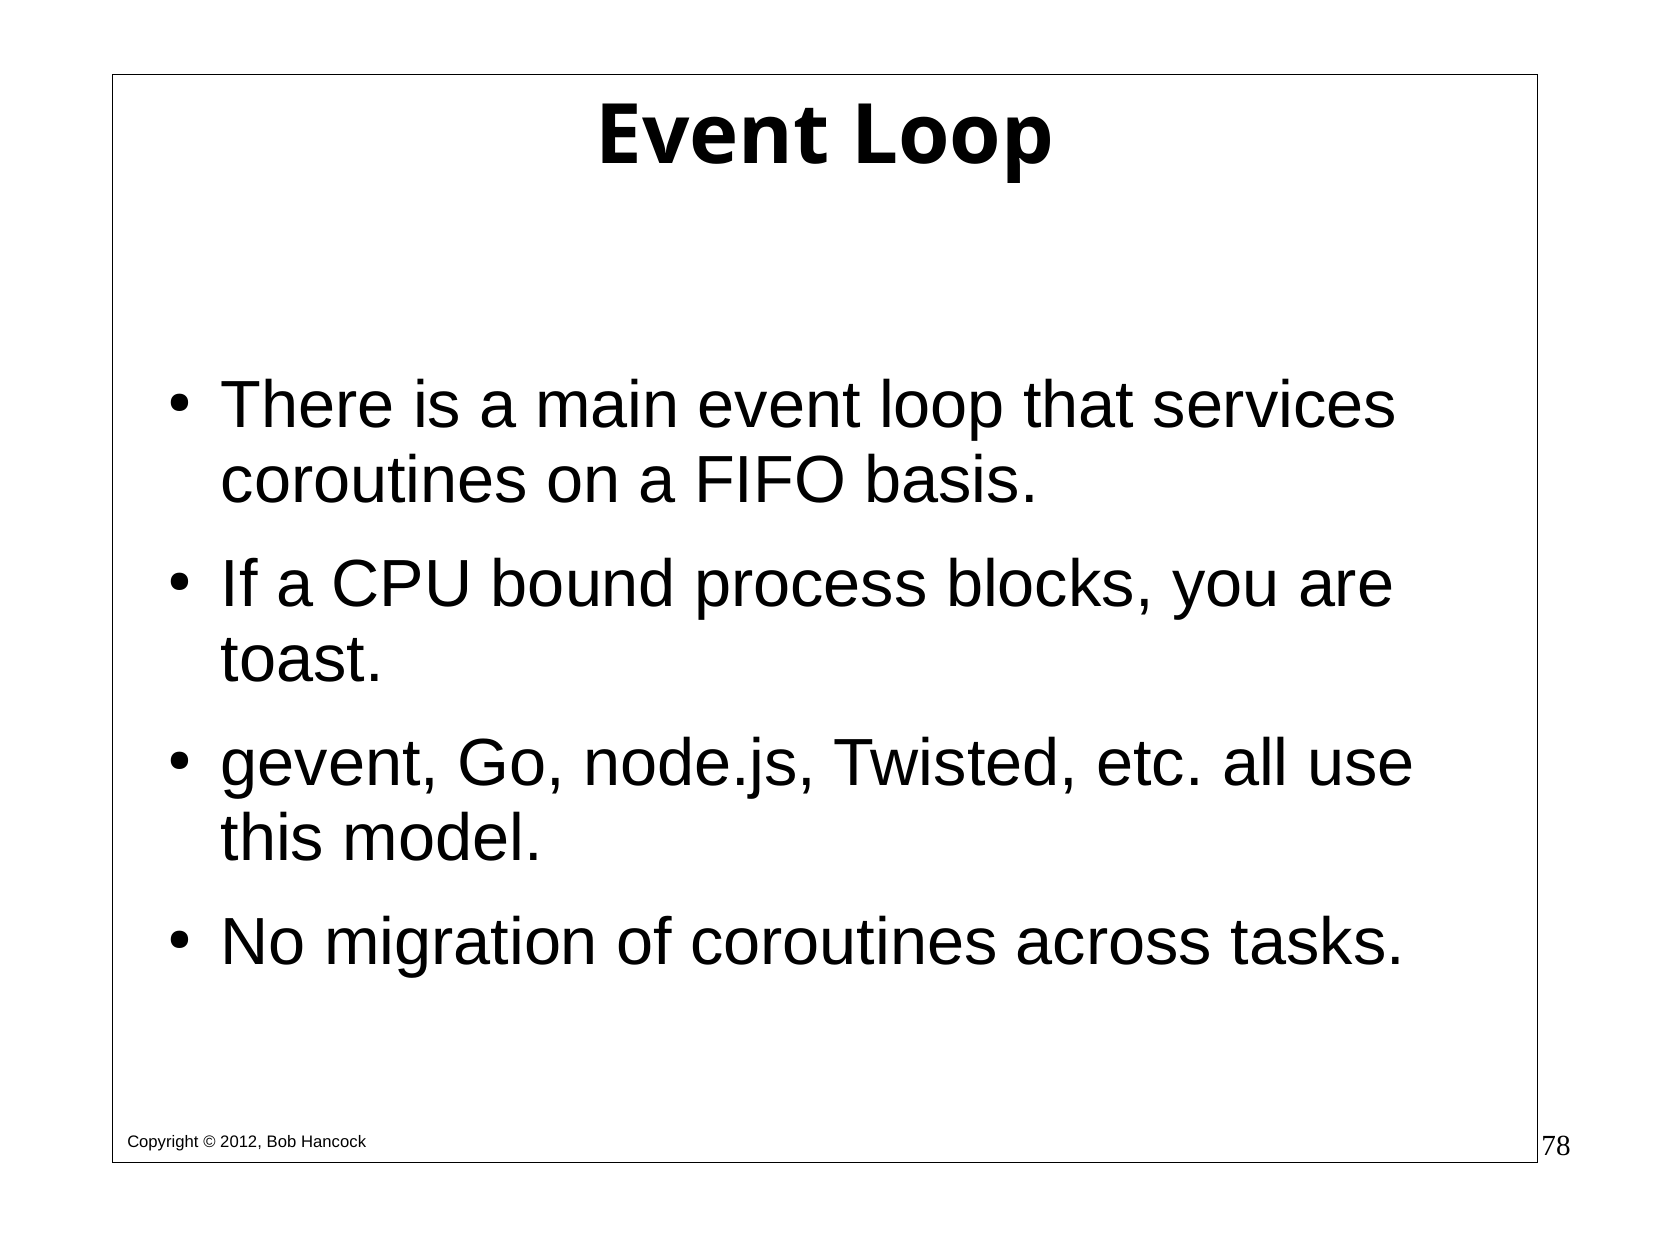

# Event Loop
There is a main event loop that services coroutines on a FIFO basis.
If a CPU bound process blocks, you are toast.
gevent, Go, node.js, Twisted, etc. all use this model.
No migration of coroutines across tasks.
Copyright © 2012, Bob Hancock
78